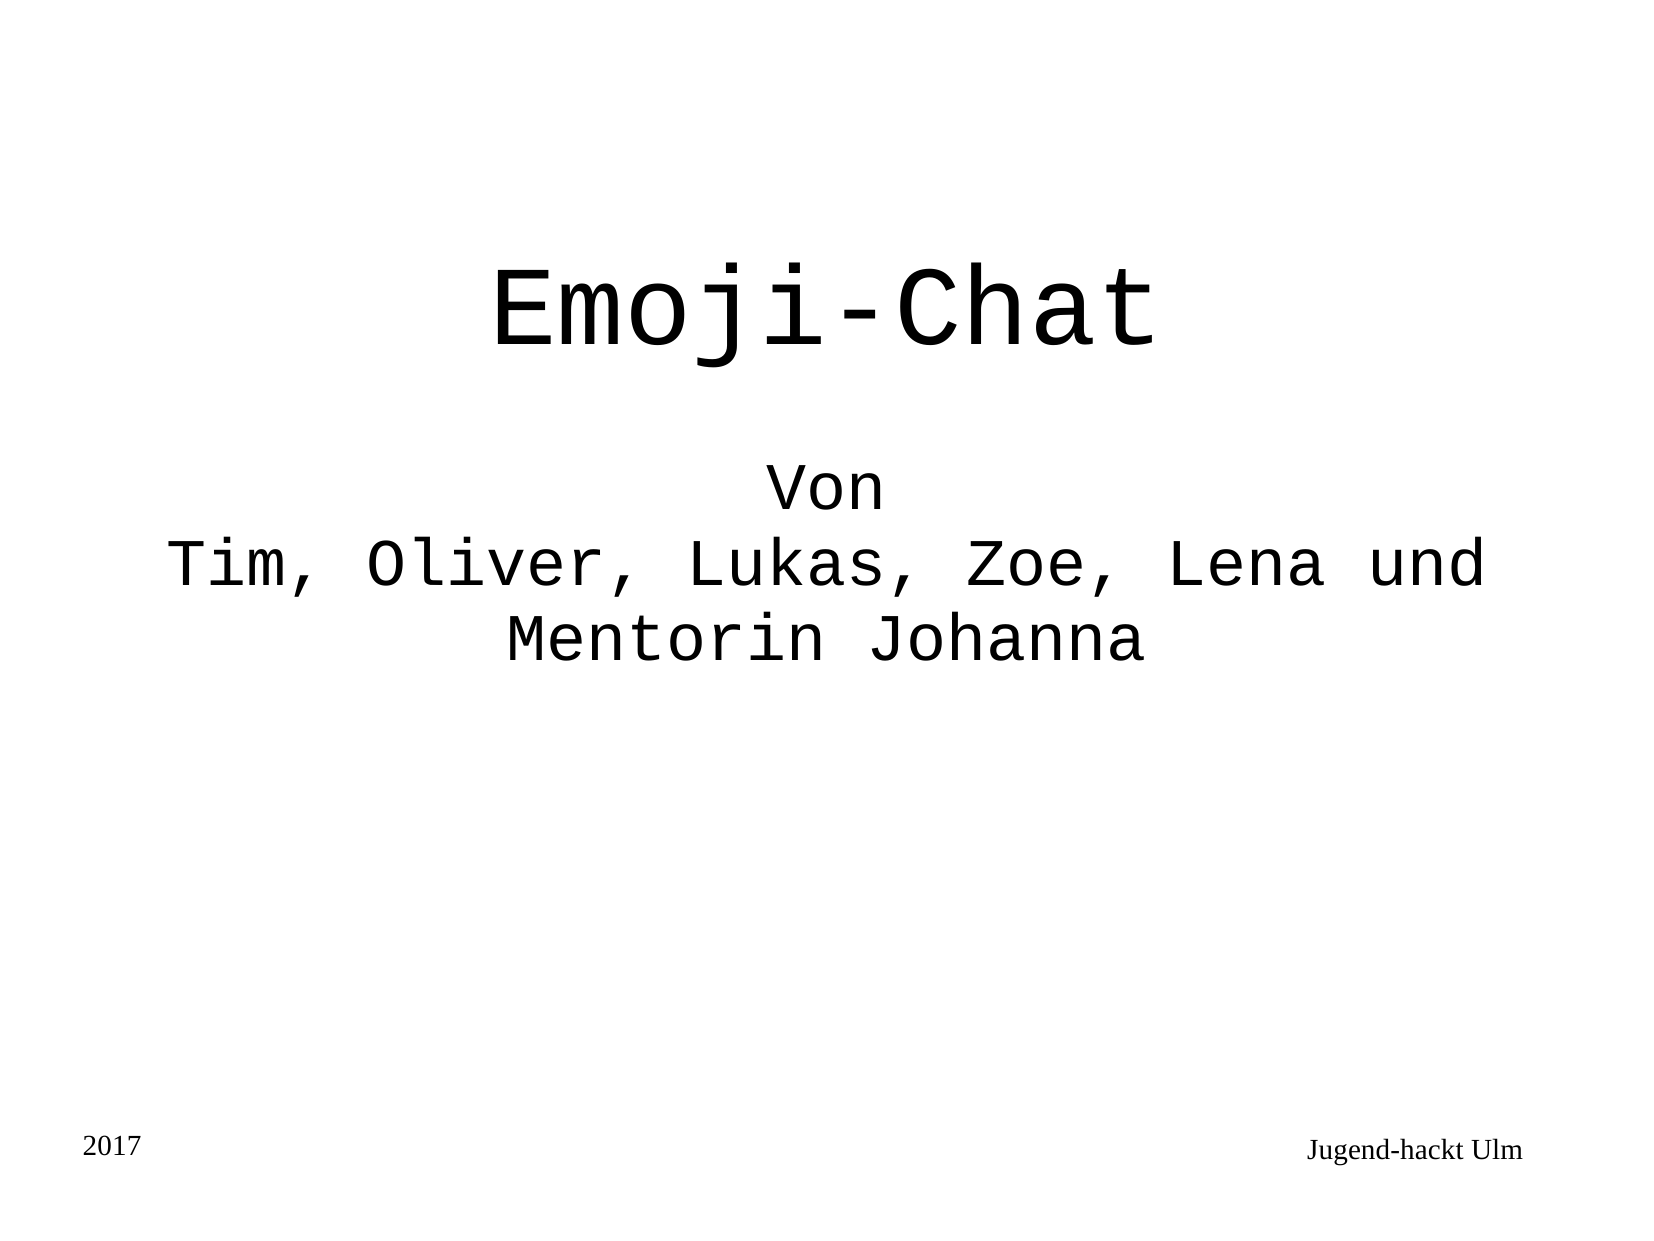

# Emoji-Chat
Von
Tim, Oliver, Lukas, Zoe, Lena und
Mentorin Johanna